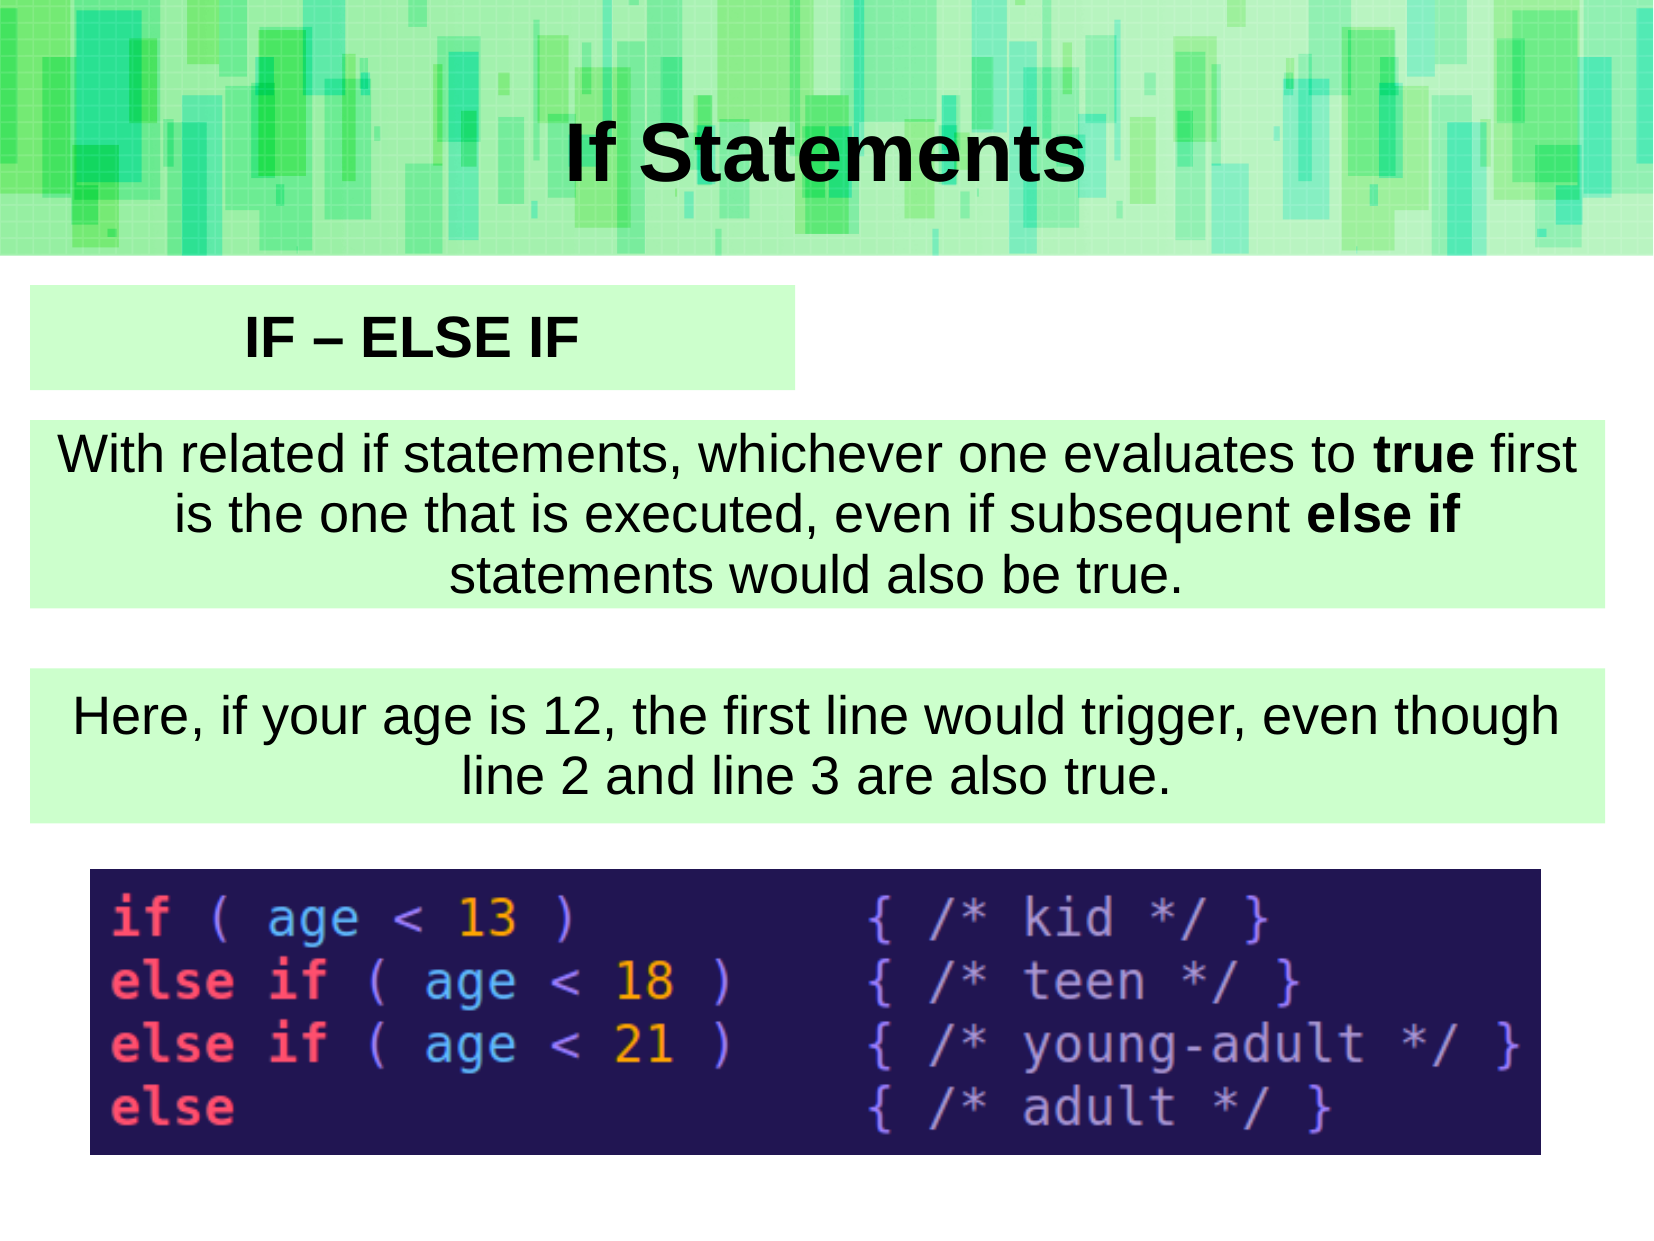

# If Statements
IF – ELSE IF
With related if statements, whichever one evaluates to true first is the one that is executed, even if subsequent else if statements would also be true.
Here, if your age is 12, the first line would trigger, even though line 2 and line 3 are also true.